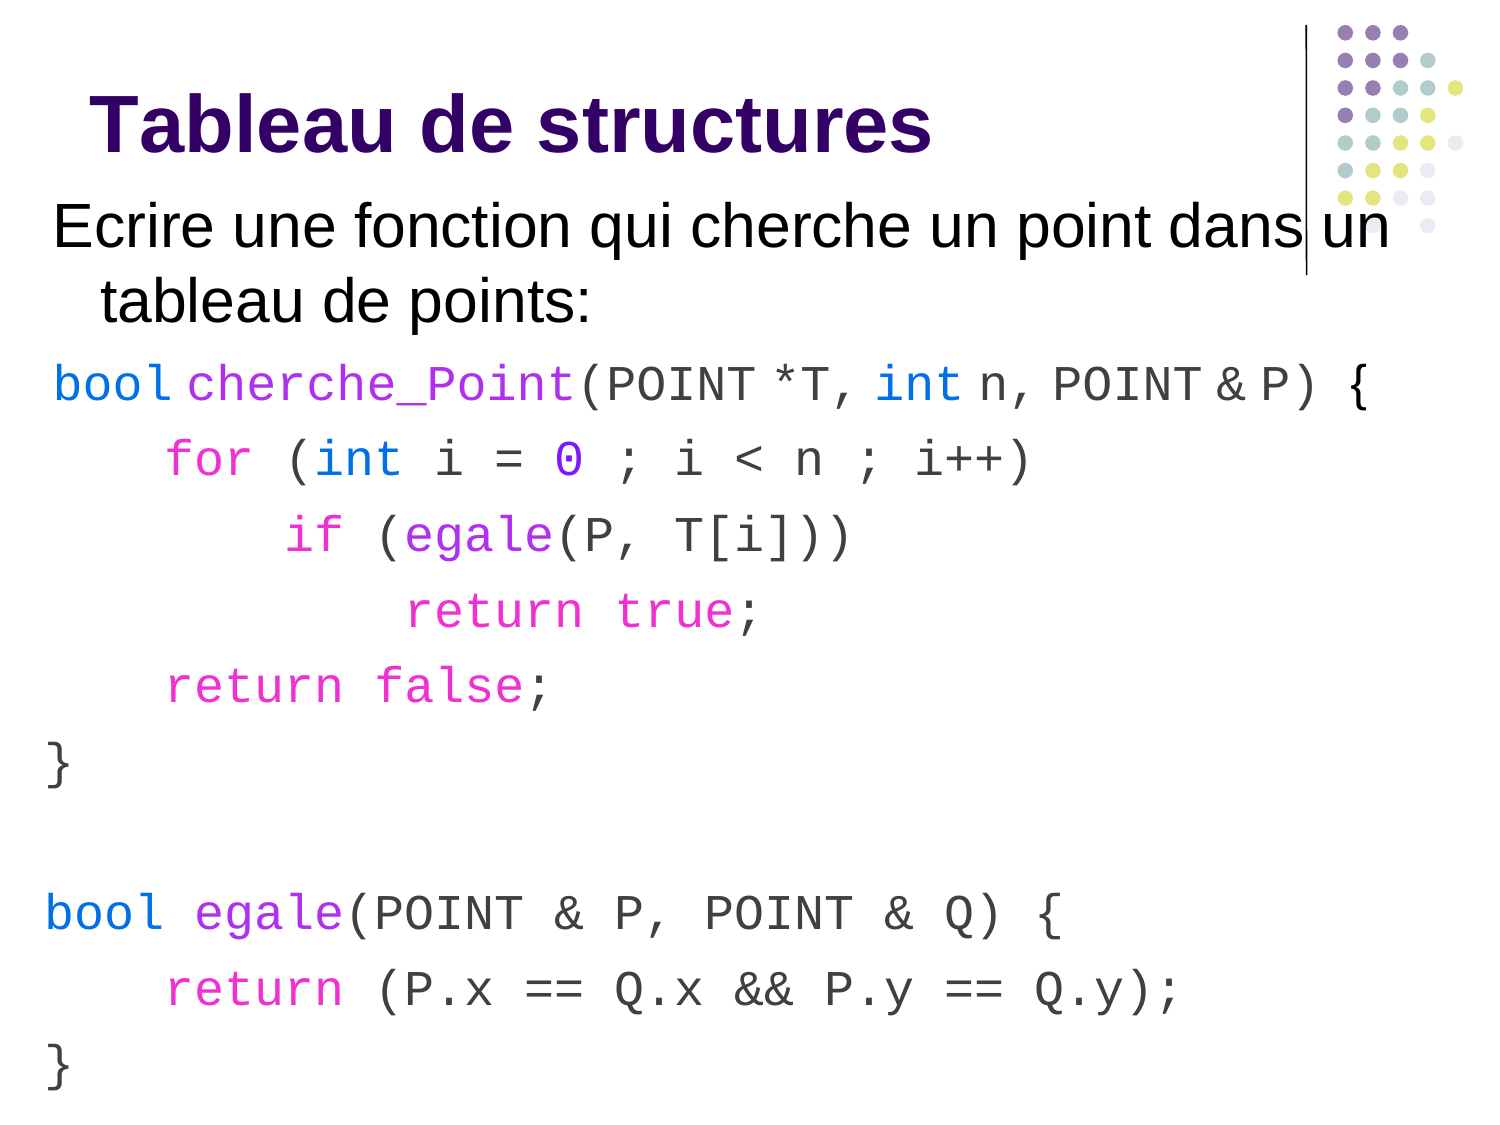

# Tableau de structures
Ecrire une fonction qui cherche un point dans un tableau de points:
bool cherche_Point(POINT *T, int n, POINT & P) {
 for (int i = 0 ; i < n ; i++)
 if (egale(P, T[i]))
 return true;
 return false;
}
bool egale(POINT & P, POINT & Q) {
 return (P.x == Q.x && P.y == Q.y);
}